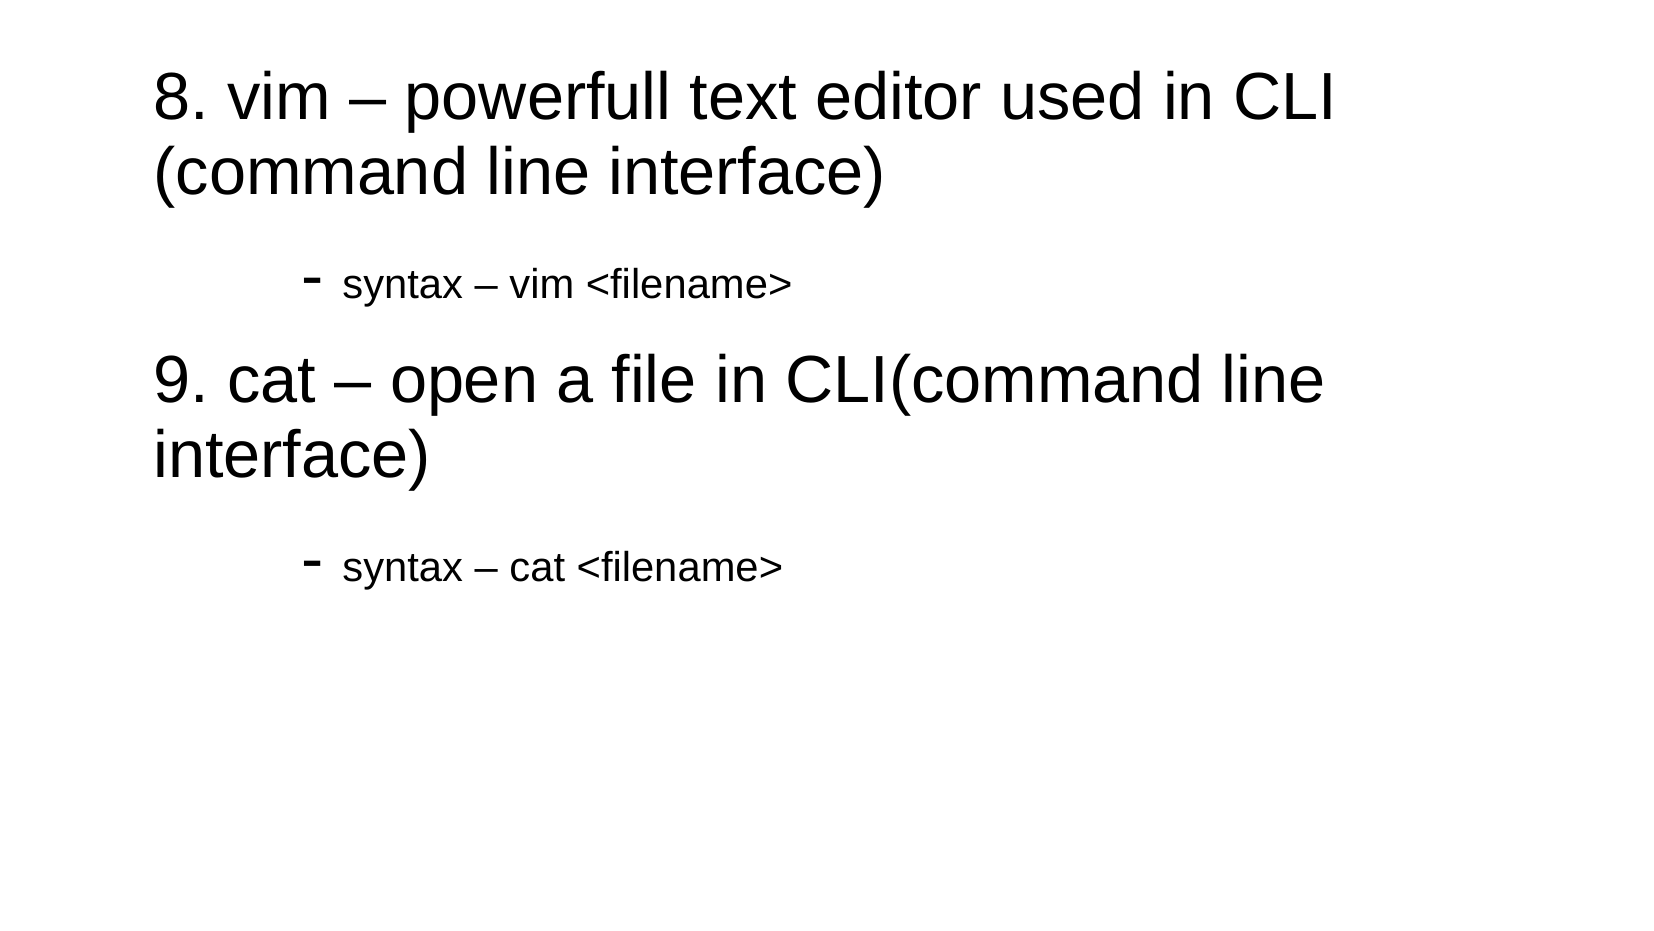

# 8. vim – powerfull text editor used in CLI (command line interface)
 - syntax – vim <filename>
9. cat – open a file in CLI(command line interface)
 - syntax – cat <filename>